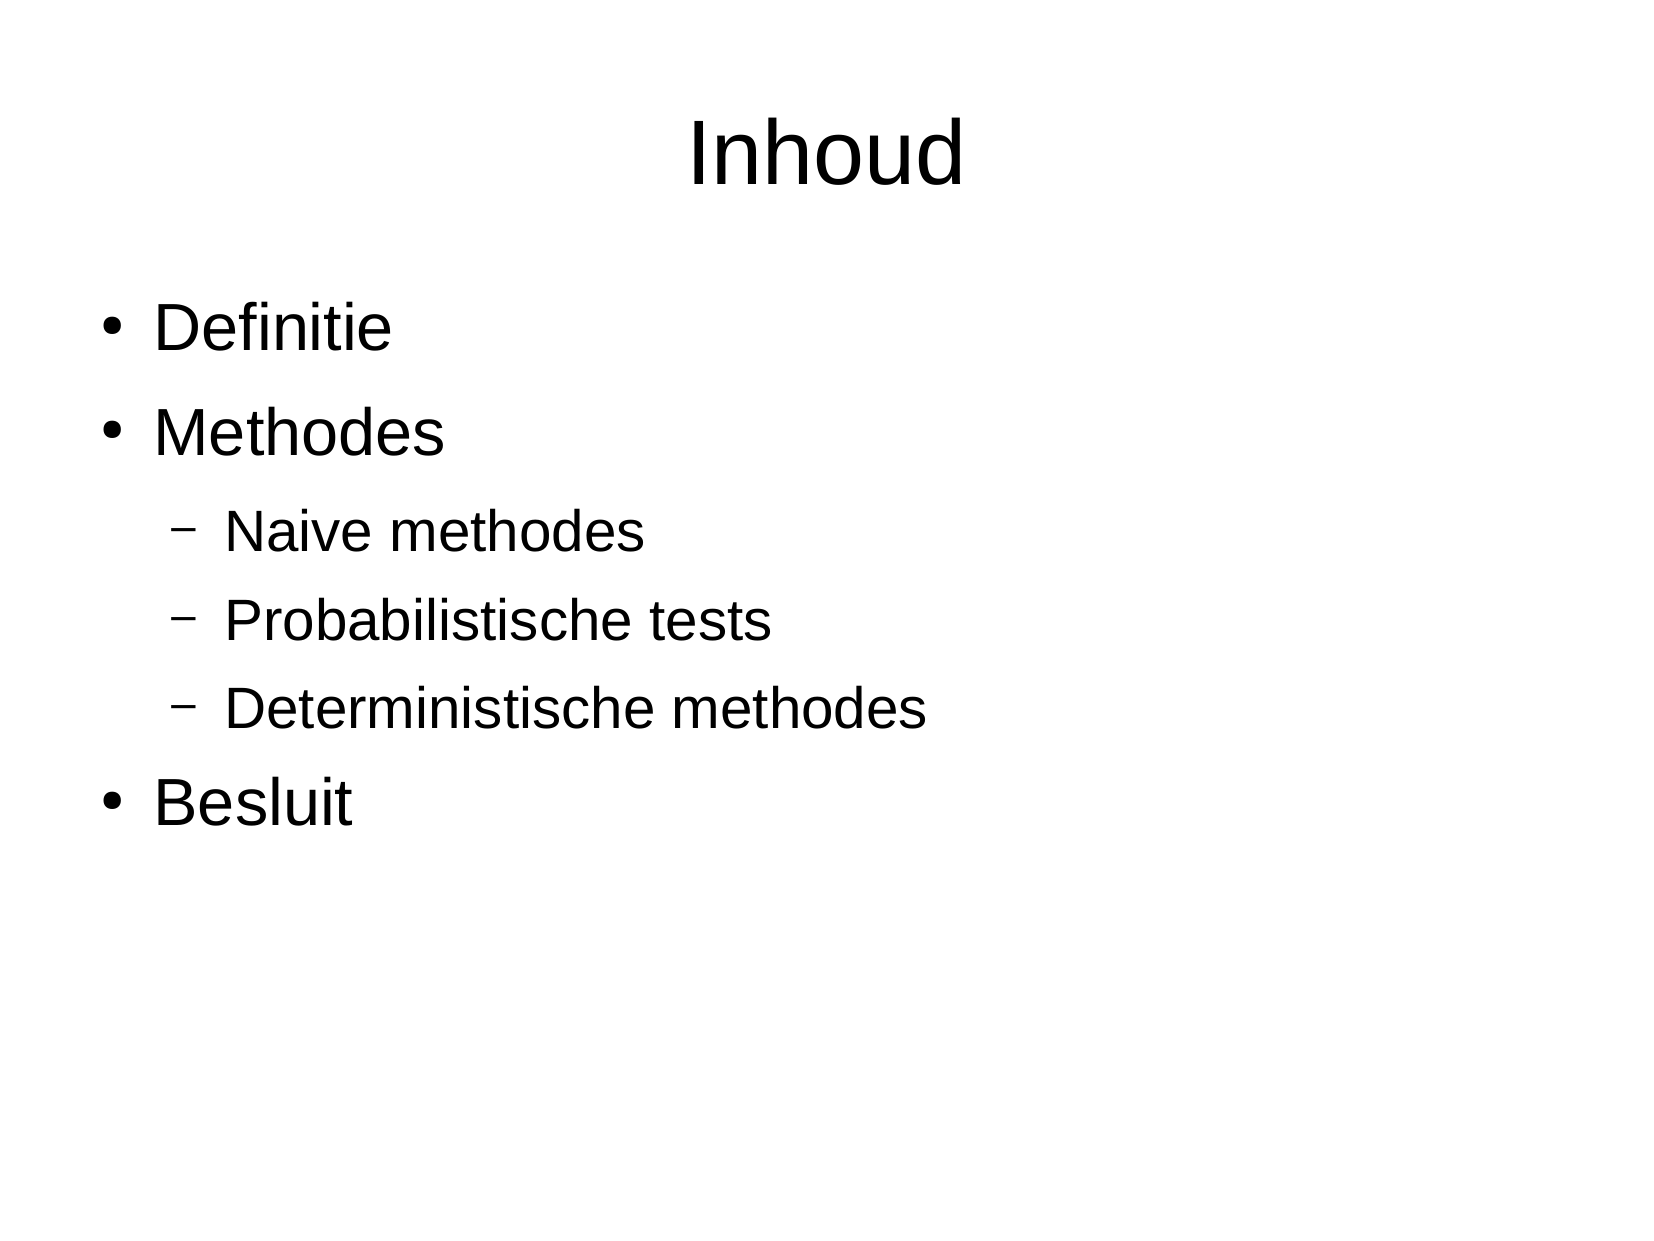

# Inhoud
Definitie
Methodes
Naive methodes
Probabilistische tests
Deterministische methodes
Besluit